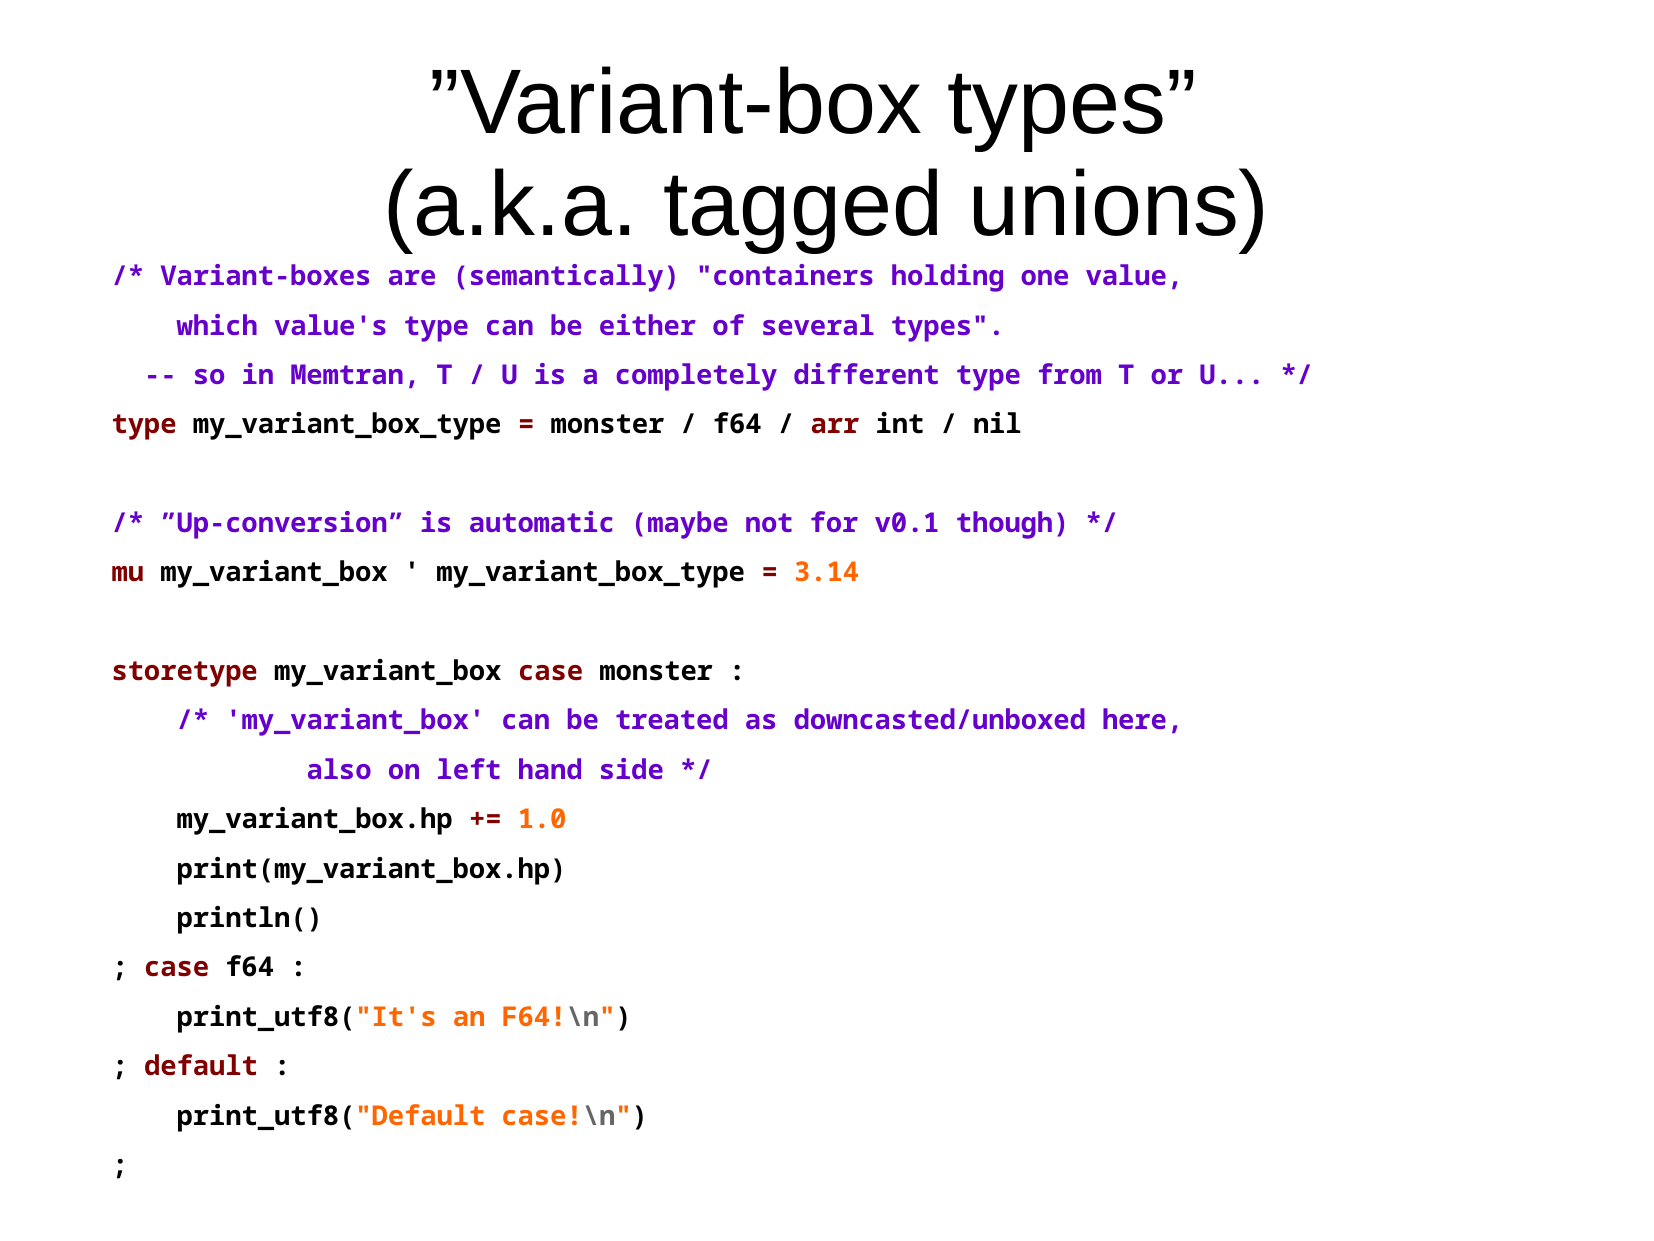

# ”Variant-box types” (a.k.a. tagged unions)
/* Variant-boxes are (semantically) "containers holding one value,
 which value's type can be either of several types".
 -- so in Memtran, T / U is a completely different type from T or U... */
type my_variant_box_type = monster / f64 / arr int / nil
/* ”Up-conversion” is automatic (maybe not for v0.1 though) */
mu my_variant_box ' my_variant_box_type = 3.14
storetype my_variant_box case monster :
 /* 'my_variant_box' can be treated as downcasted/unboxed here,
 also on left hand side */
 my_variant_box.hp += 1.0
 print(my_variant_box.hp)
 println()
; case f64 :
 print_utf8("It's an F64!\n")
; default :
 print_utf8("Default case!\n")
;